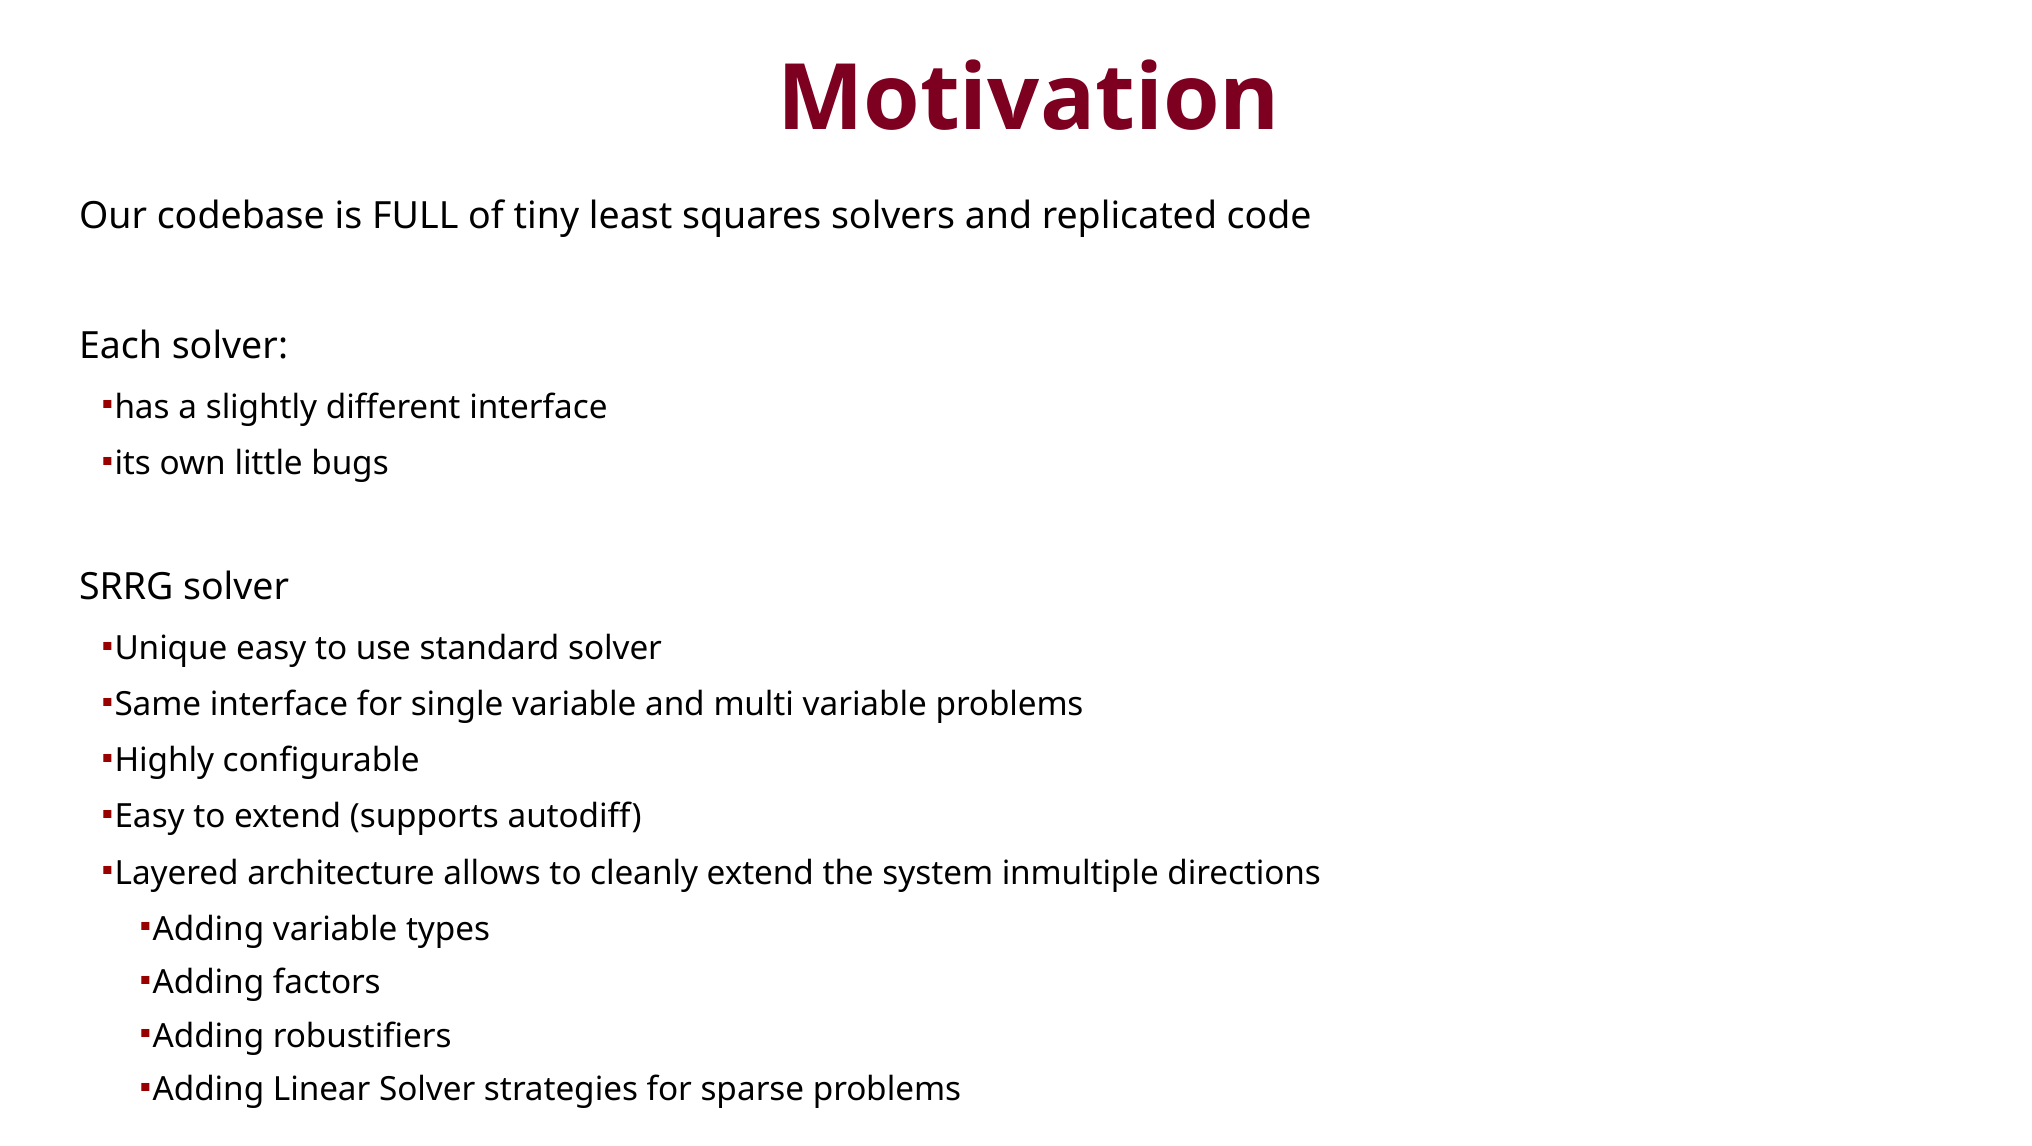

# Motivation
Our codebase is FULL of tiny least squares solvers and replicated code
Each solver:
has a slightly different interface
its own little bugs
SRRG solver
Unique easy to use standard solver
Same interface for single variable and multi variable problems
Highly configurable
Easy to extend (supports autodiff)
Layered architecture allows to cleanly extend the system inmultiple directions
Adding variable types
Adding factors
Adding robustifiers
Adding Linear Solver strategies for sparse problems